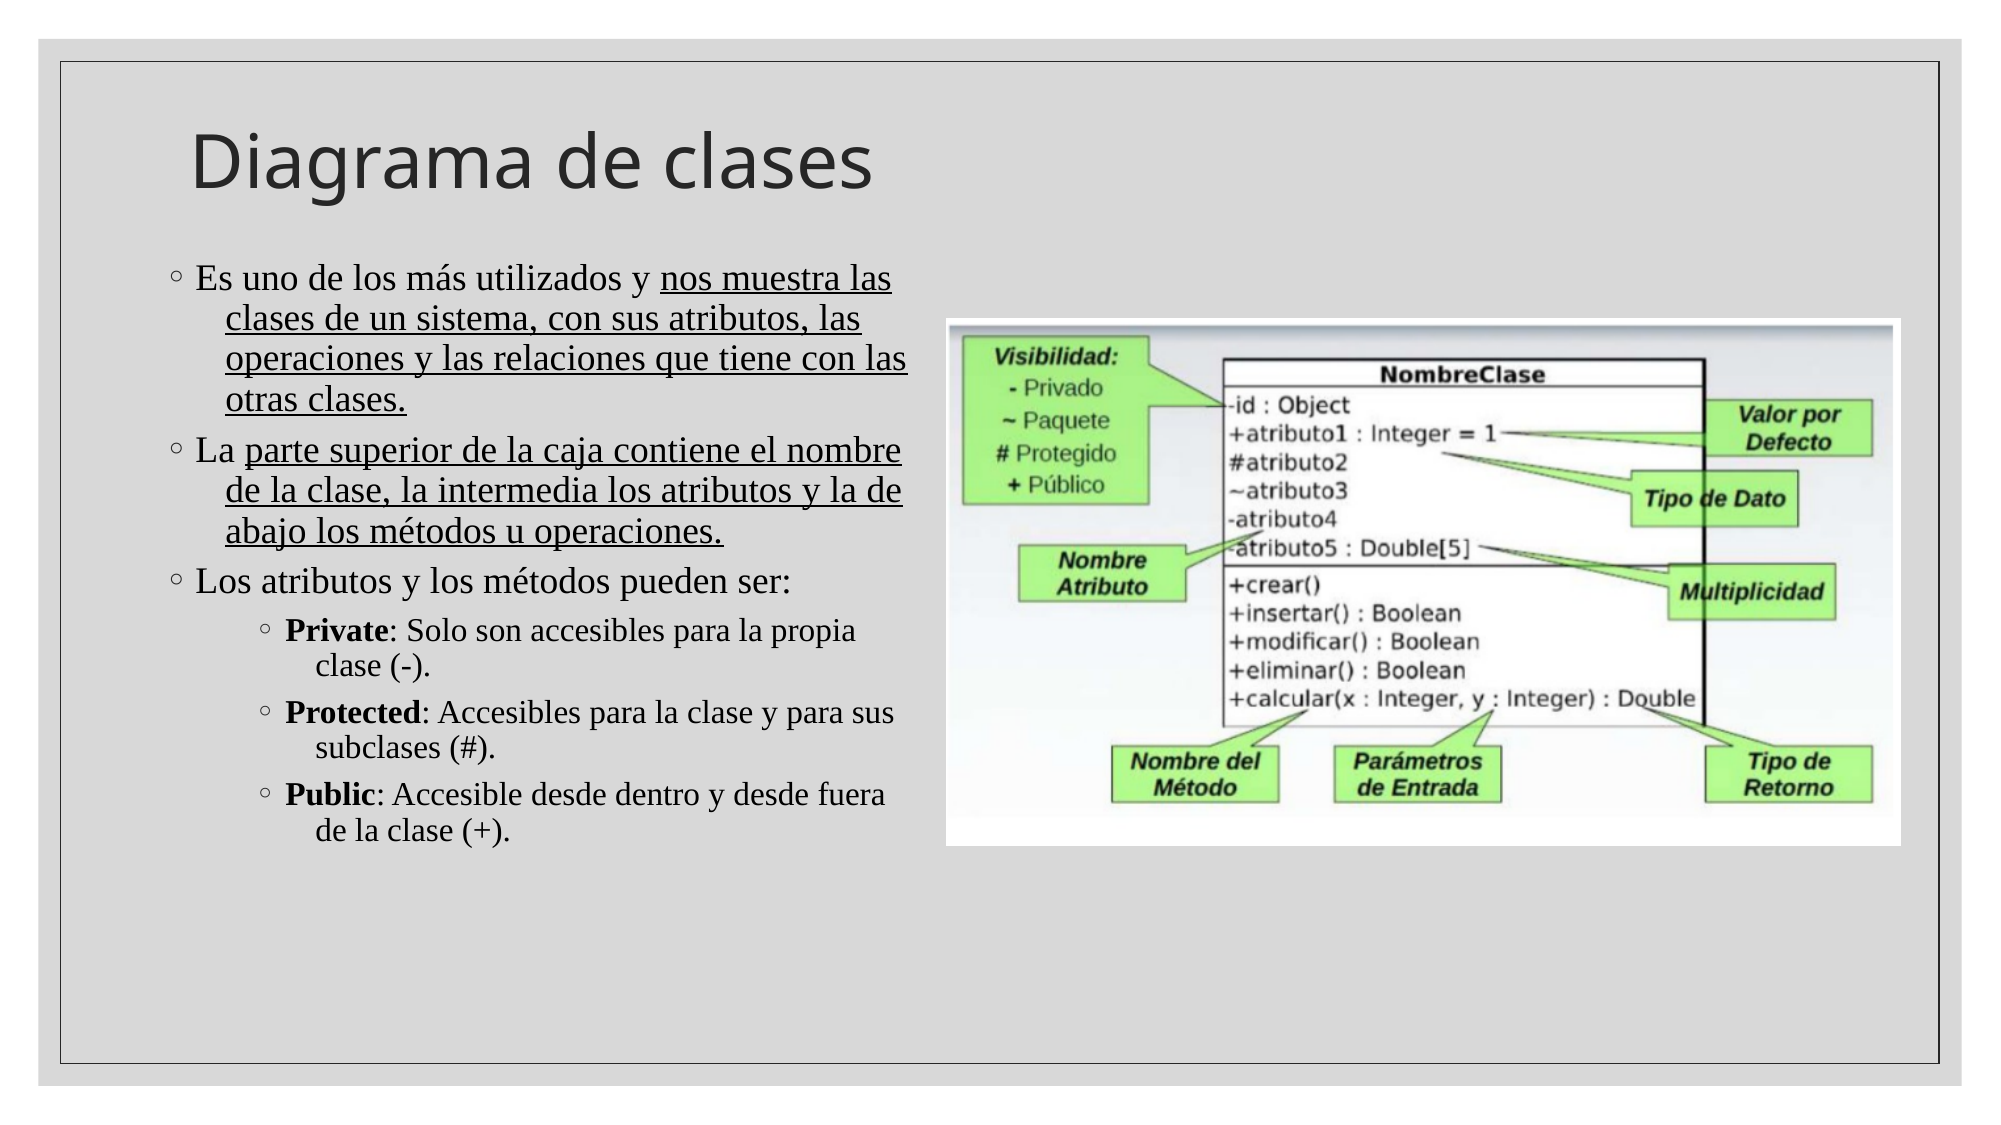

# Diagrama de clases
Es uno de los más utilizados y nos muestra las clases de un sistema, con sus atributos, las operaciones y las relaciones que tiene con las otras clases.
La parte superior de la caja contiene el nombre de la clase, la intermedia los atributos y la de abajo los métodos u operaciones.
Los atributos y los métodos pueden ser:
Private: Solo son accesibles para la propia clase (-).
Protected: Accesibles para la clase y para sus subclases (#).
Public: Accesible desde dentro y desde fuera de la clase (+).